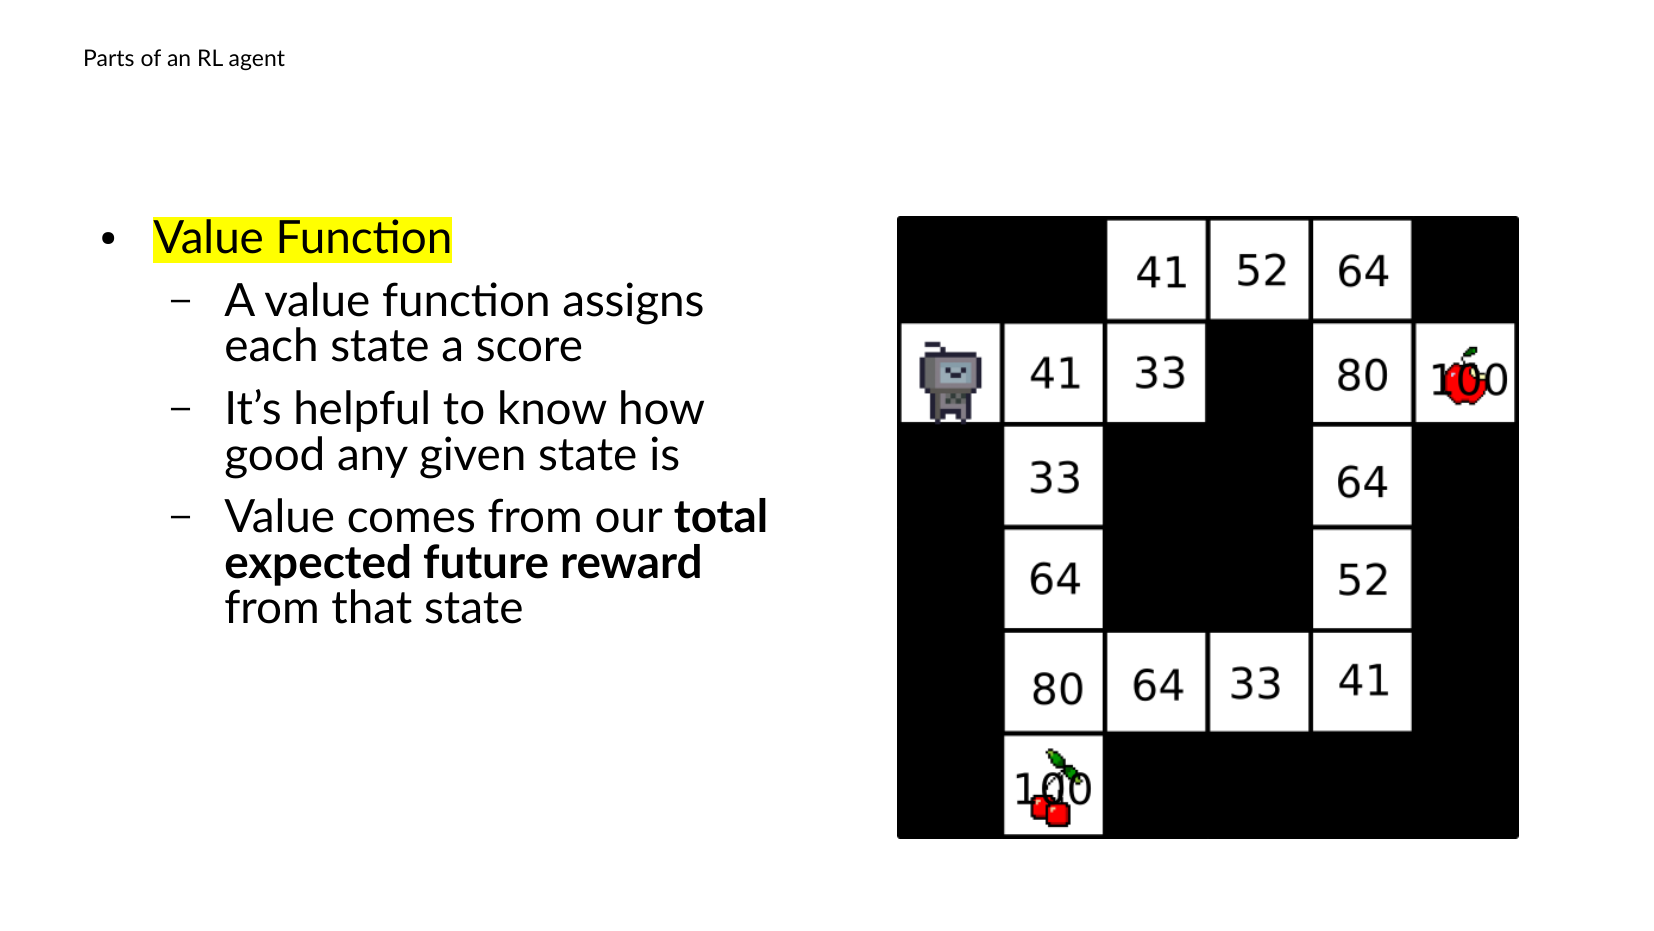

# Parts of an RL agent
Value Function
A value function assigns each state a score
It’s helpful to know how good any given state is
Value comes from our total expected future reward from that state